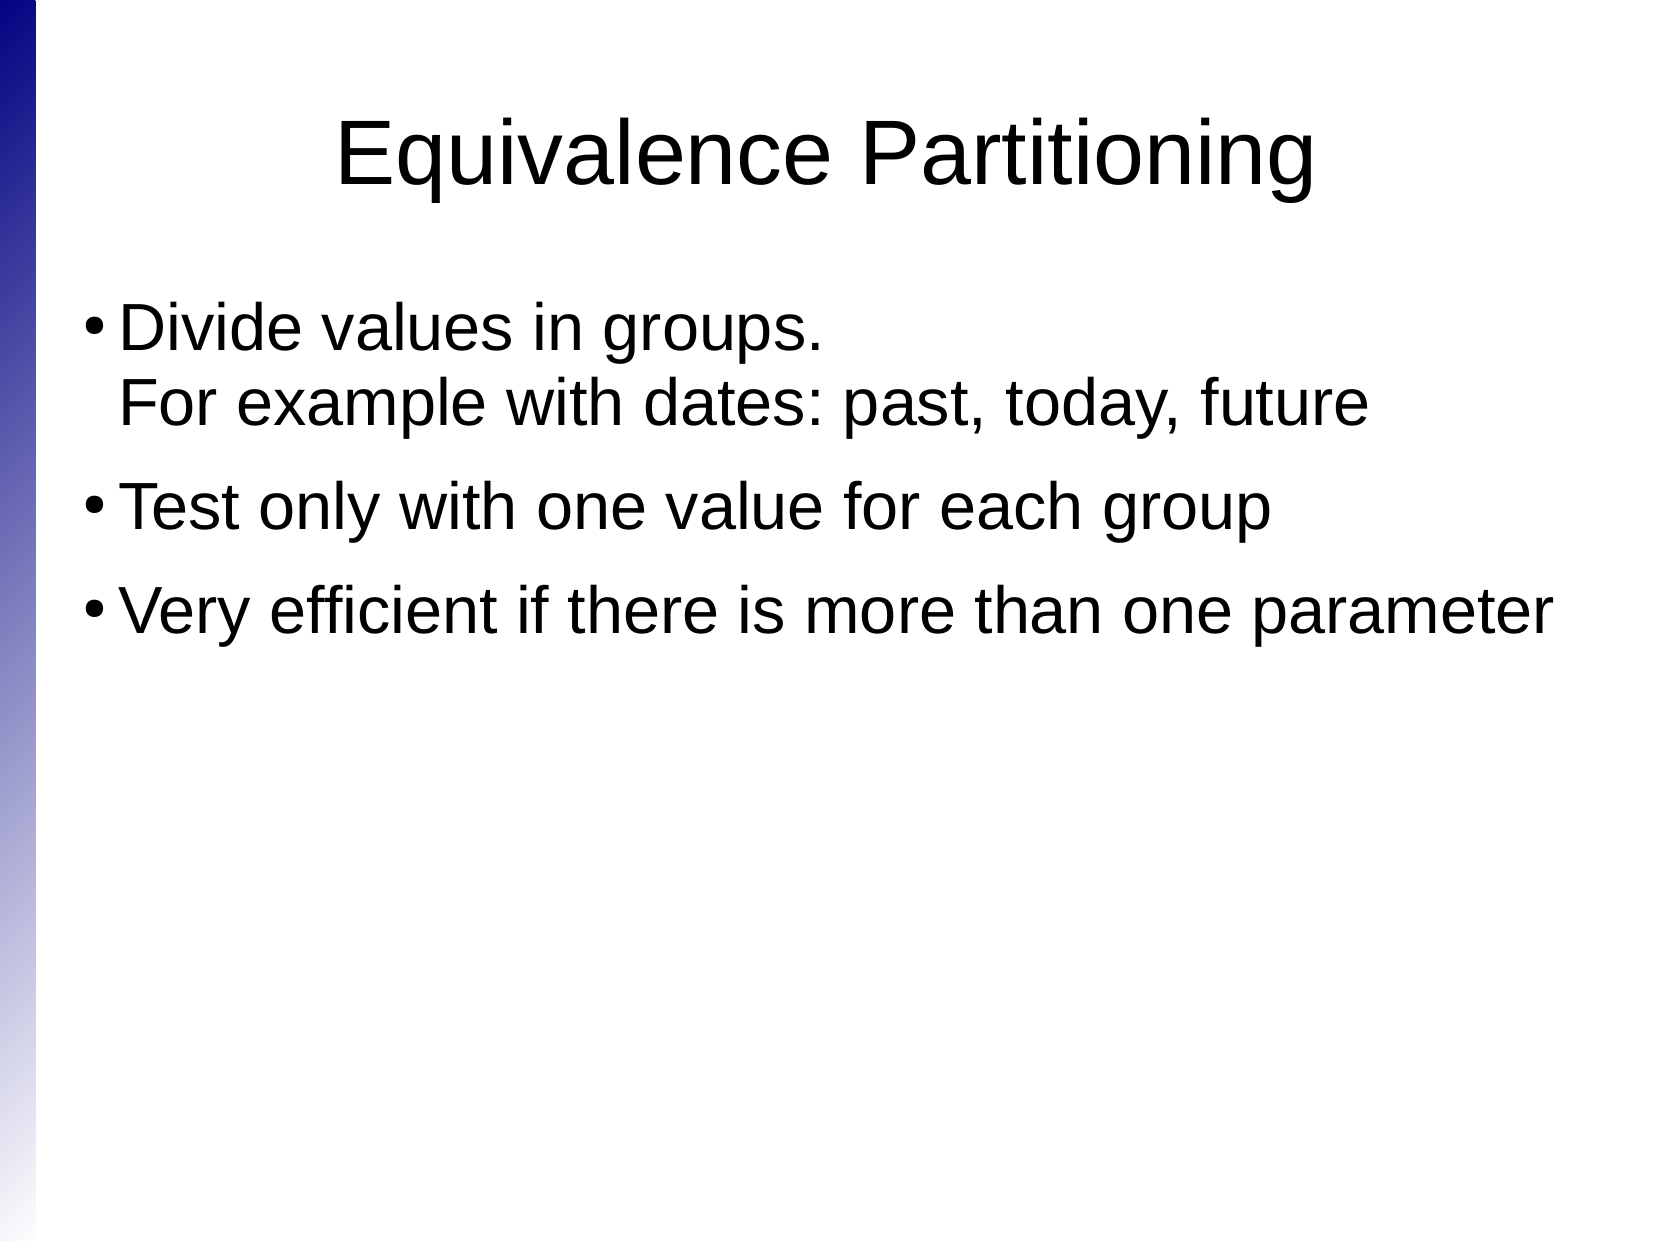

# Equivalence Partitioning
Divide values in groups.
For example with dates: past, today, future
Test only with one value for each group
Very efficient if there is more than one parameter